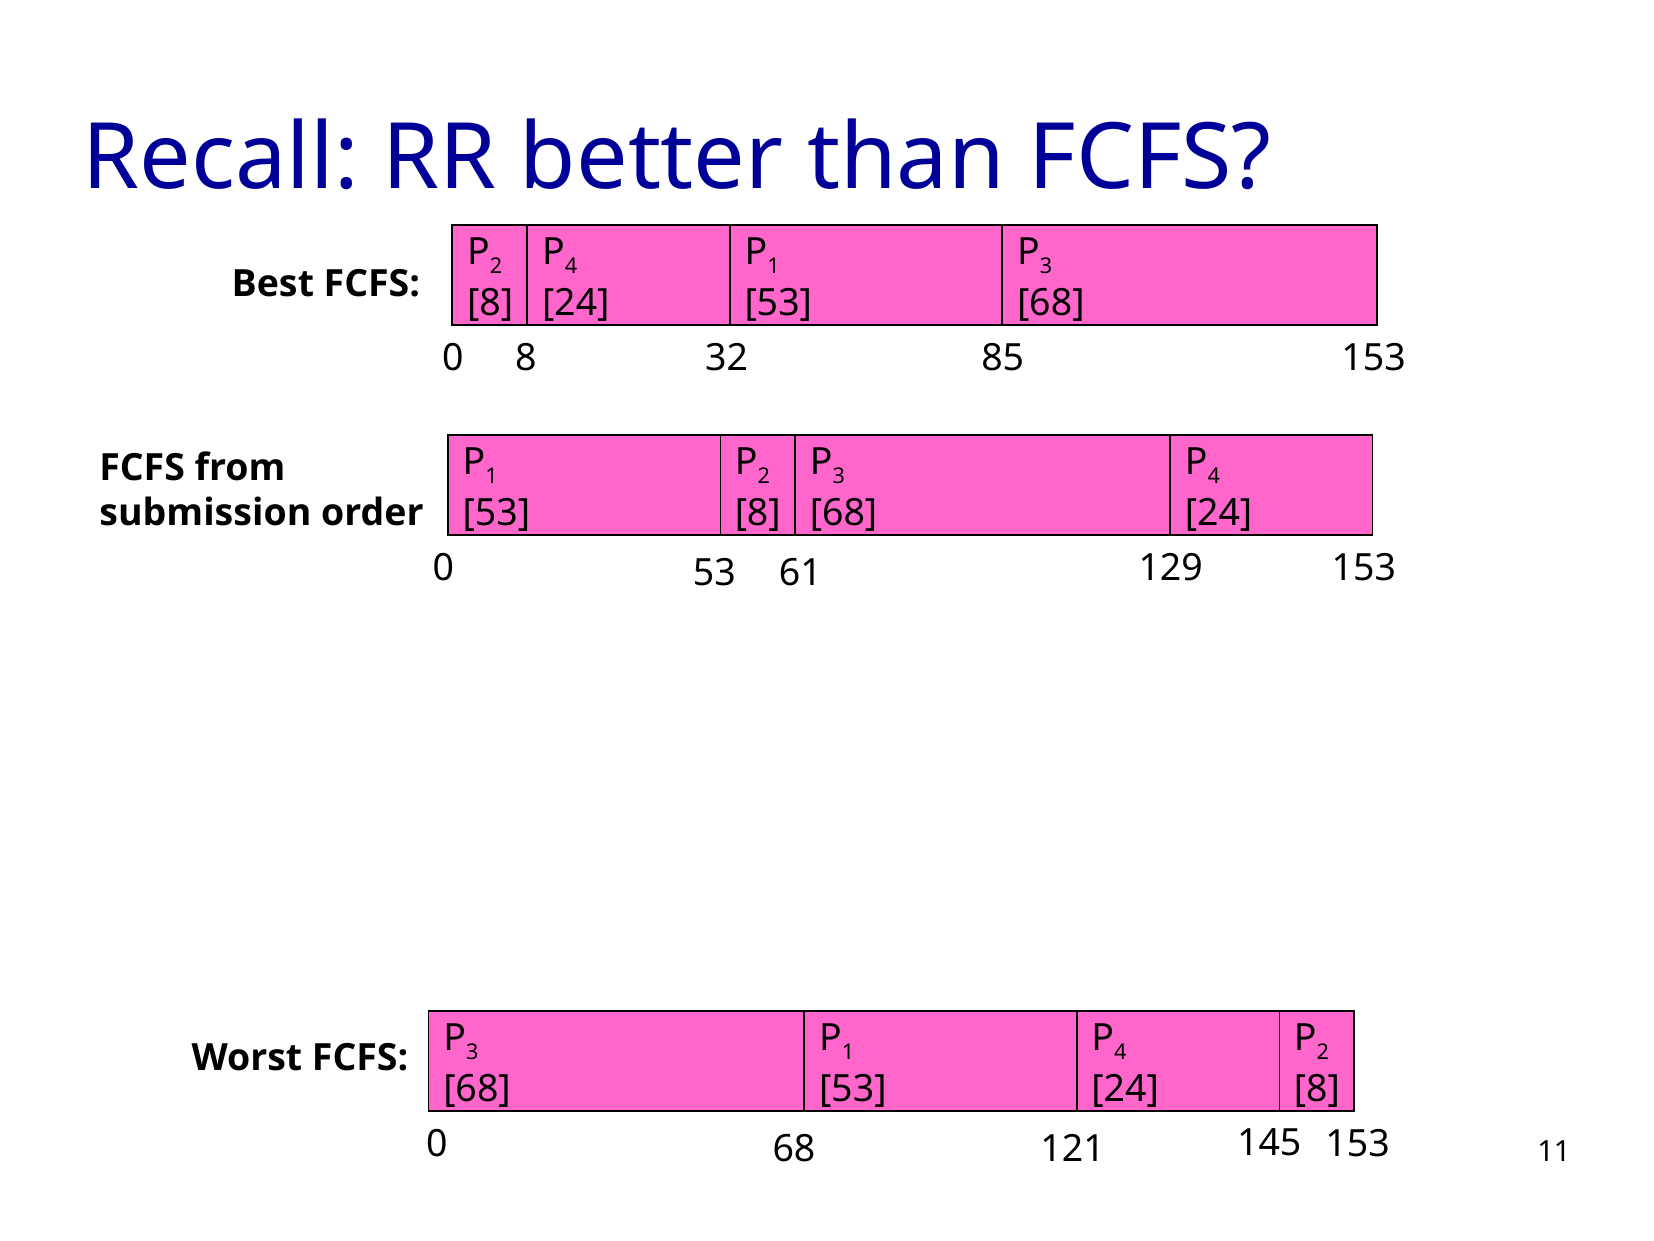

# Recall: RR better than FCFS?
P2
[8]
P4
[24]
P1
[53]
P3
[68]
0
8
32
85
153
Best FCFS:
P1
[53]
P2
[8]
P3
[68]
P4
[24]
0
129
153
53
61
FCFS from
submission order
P3
[68]
P1
[53]
P4
[24]
P2
[8]
145
0
153
68
121
Worst FCFS:
11